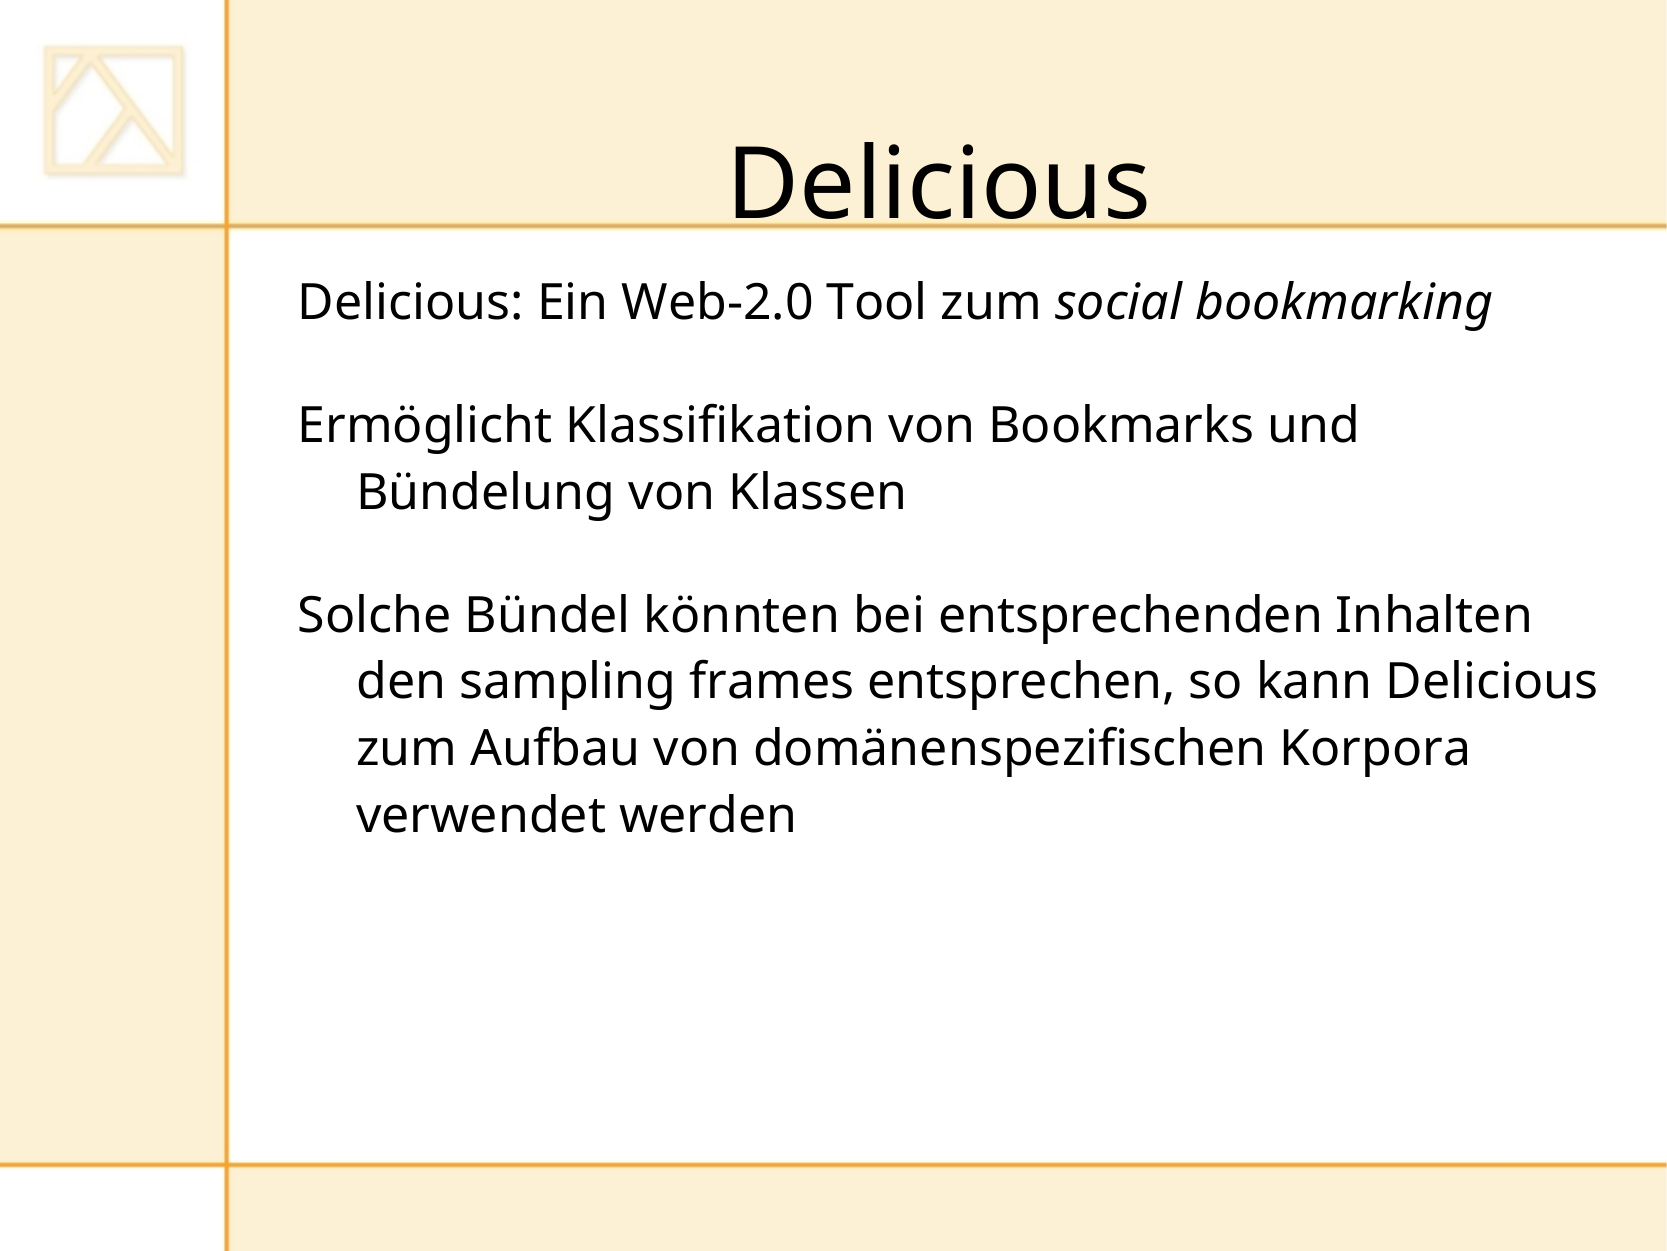

# Delicious
Delicious: Ein Web-2.0 Tool zum social bookmarking
Ermöglicht Klassifikation von Bookmarks und Bündelung von Klassen
Solche Bündel könnten bei entsprechenden Inhalten den sampling frames entsprechen, so kann Delicious zum Aufbau von domänenspezifischen Korpora verwendet werden